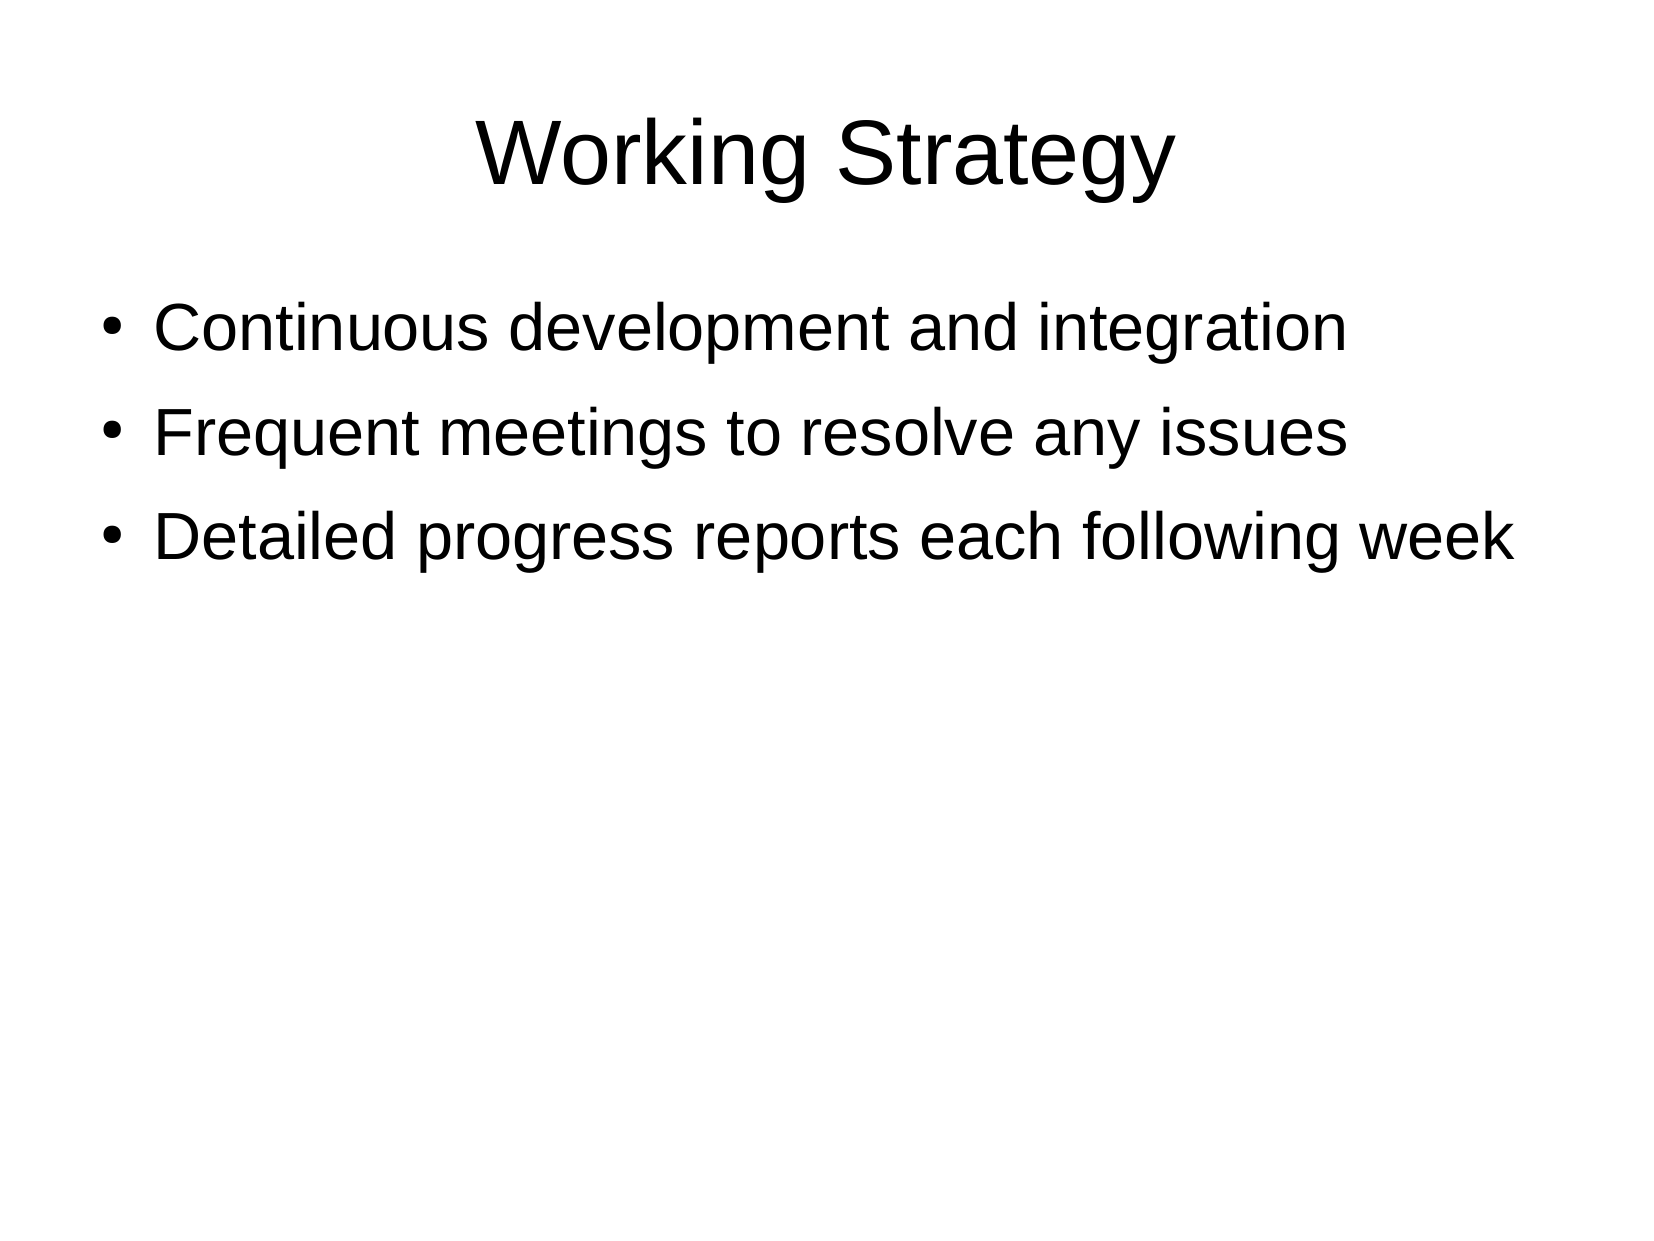

# Working Strategy
Continuous development and integration
Frequent meetings to resolve any issues
Detailed progress reports each following week